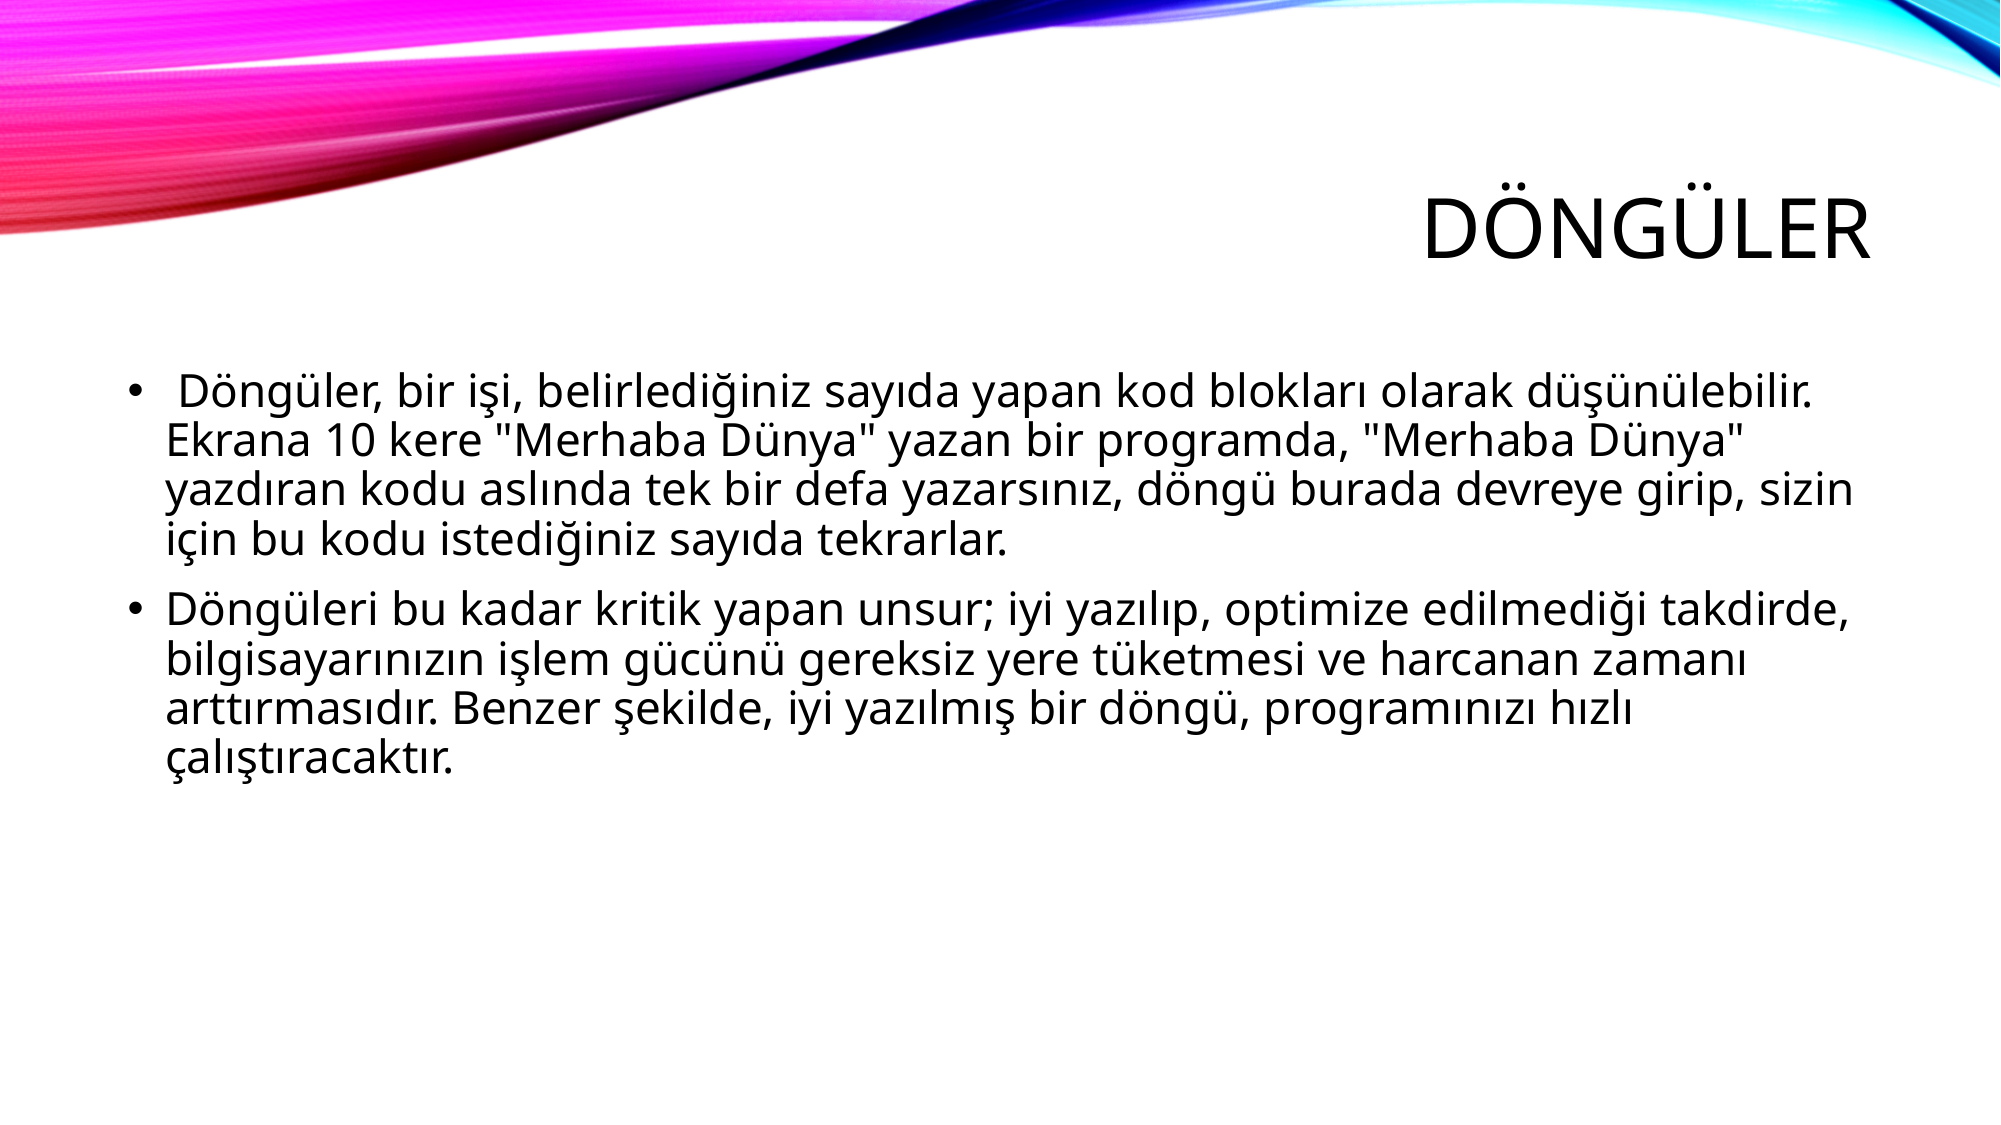

# döngüler
 Döngüler, bir işi, belirlediğiniz sayıda yapan kod blokları olarak düşünülebilir. Ekrana 10 kere "Merhaba Dünya" yazan bir programda, "Merhaba Dünya" yazdıran kodu aslında tek bir defa yazarsınız, döngü burada devreye girip, sizin için bu kodu istediğiniz sayıda tekrarlar.
Döngüleri bu kadar kritik yapan unsur; iyi yazılıp, optimize edilmediği takdirde, bilgisayarınızın işlem gücünü gereksiz yere tüketmesi ve harcanan zamanı arttırmasıdır. Benzer şekilde, iyi yazılmış bir döngü, programınızı hızlı çalıştıracaktır.